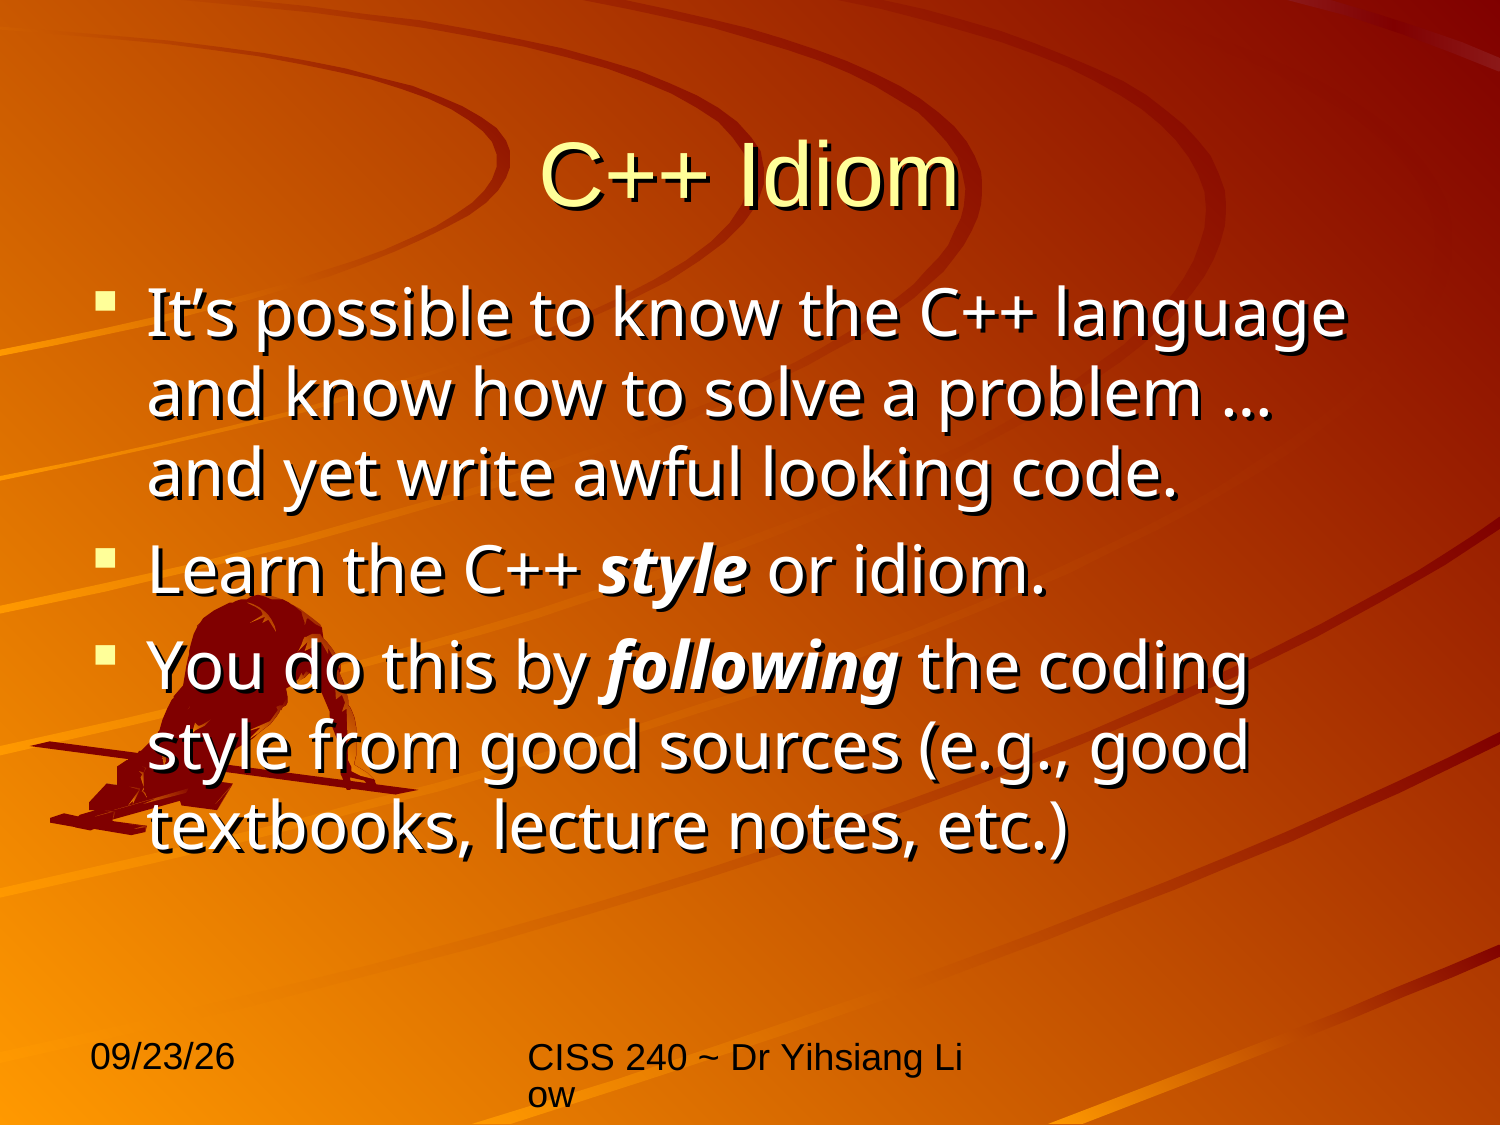

# C++ Idiom
It’s possible to know the C++ language and know how to solve a problem … and yet write awful looking code.
Learn the C++ style or idiom.
You do this by following the coding style from good sources (e.g., good textbooks, lecture notes, etc.)
CISS 240 ~ Dr Yihsiang Liow